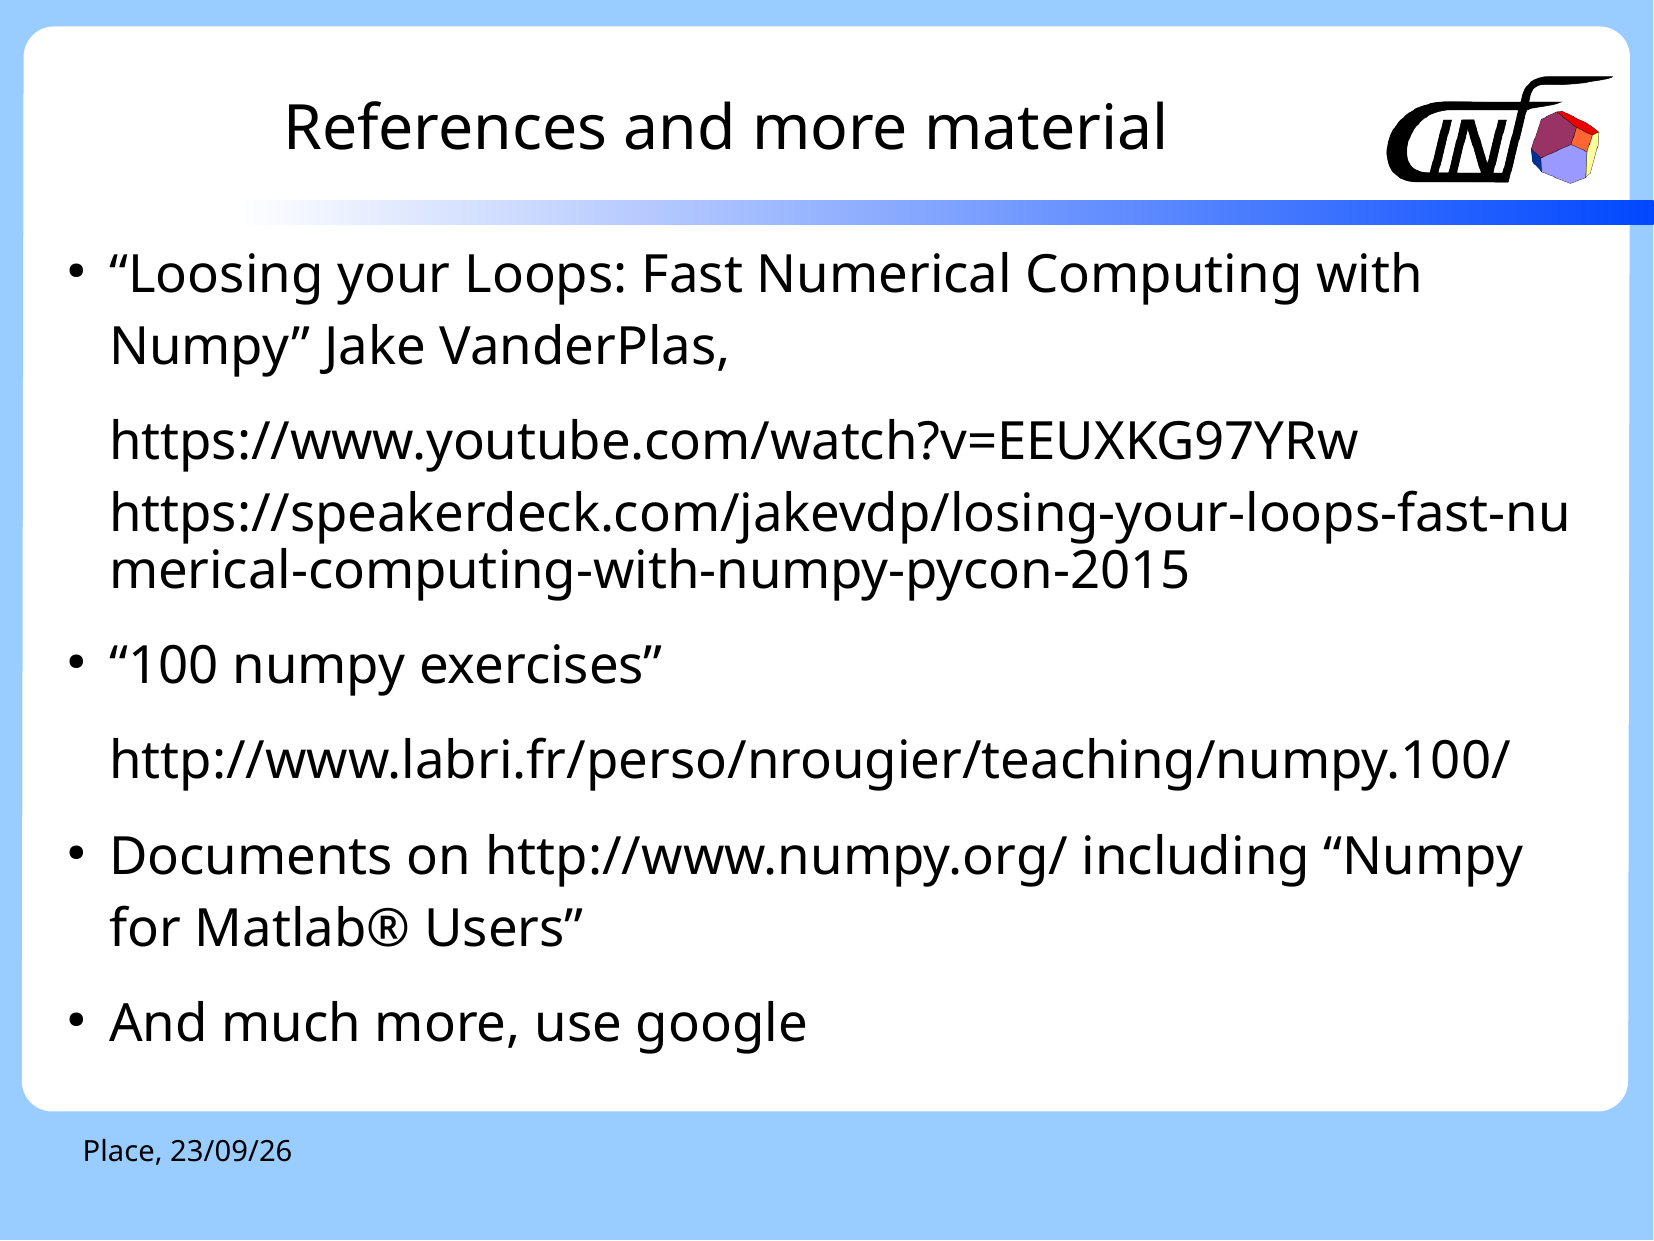

# References and more material
“Loosing your Loops: Fast Numerical Computing with Numpy” Jake VanderPlas,
https://www.youtube.com/watch?v=EEUXKG97YRw https://speakerdeck.com/jakevdp/losing-your-loops-fast-numerical-computing-with-numpy-pycon-2015
“100 numpy exercises”
http://www.labri.fr/perso/nrougier/teaching/numpy.100/
Documents on http://www.numpy.org/ including “Numpy for Matlab® Users”
And much more, use google